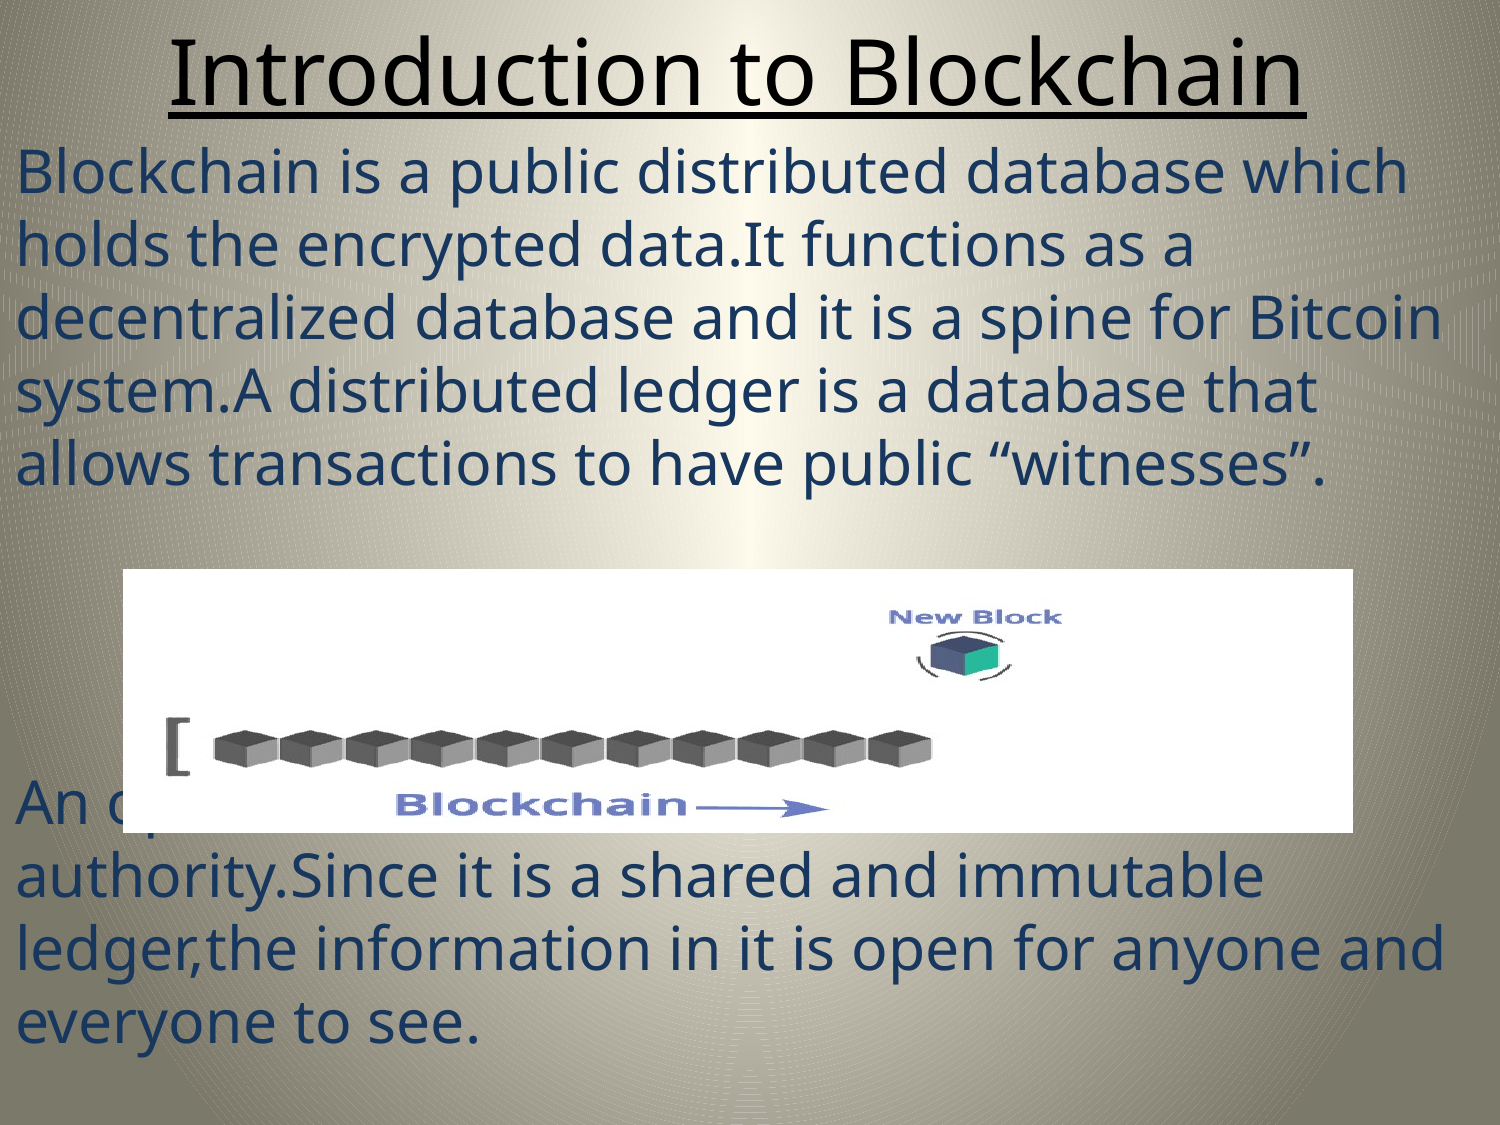

# Introduction to Blockchain
Blockchain is a public distributed database which holds the encrypted data.It functions as a decentralized database and it is a spine for Bitcoin system.A distributed ledger is a database that allows transactions to have public “witnesses”.
An open blockchain network has no central authority.Since it is a shared and immutable ledger,the information in it is open for anyone and everyone to see.